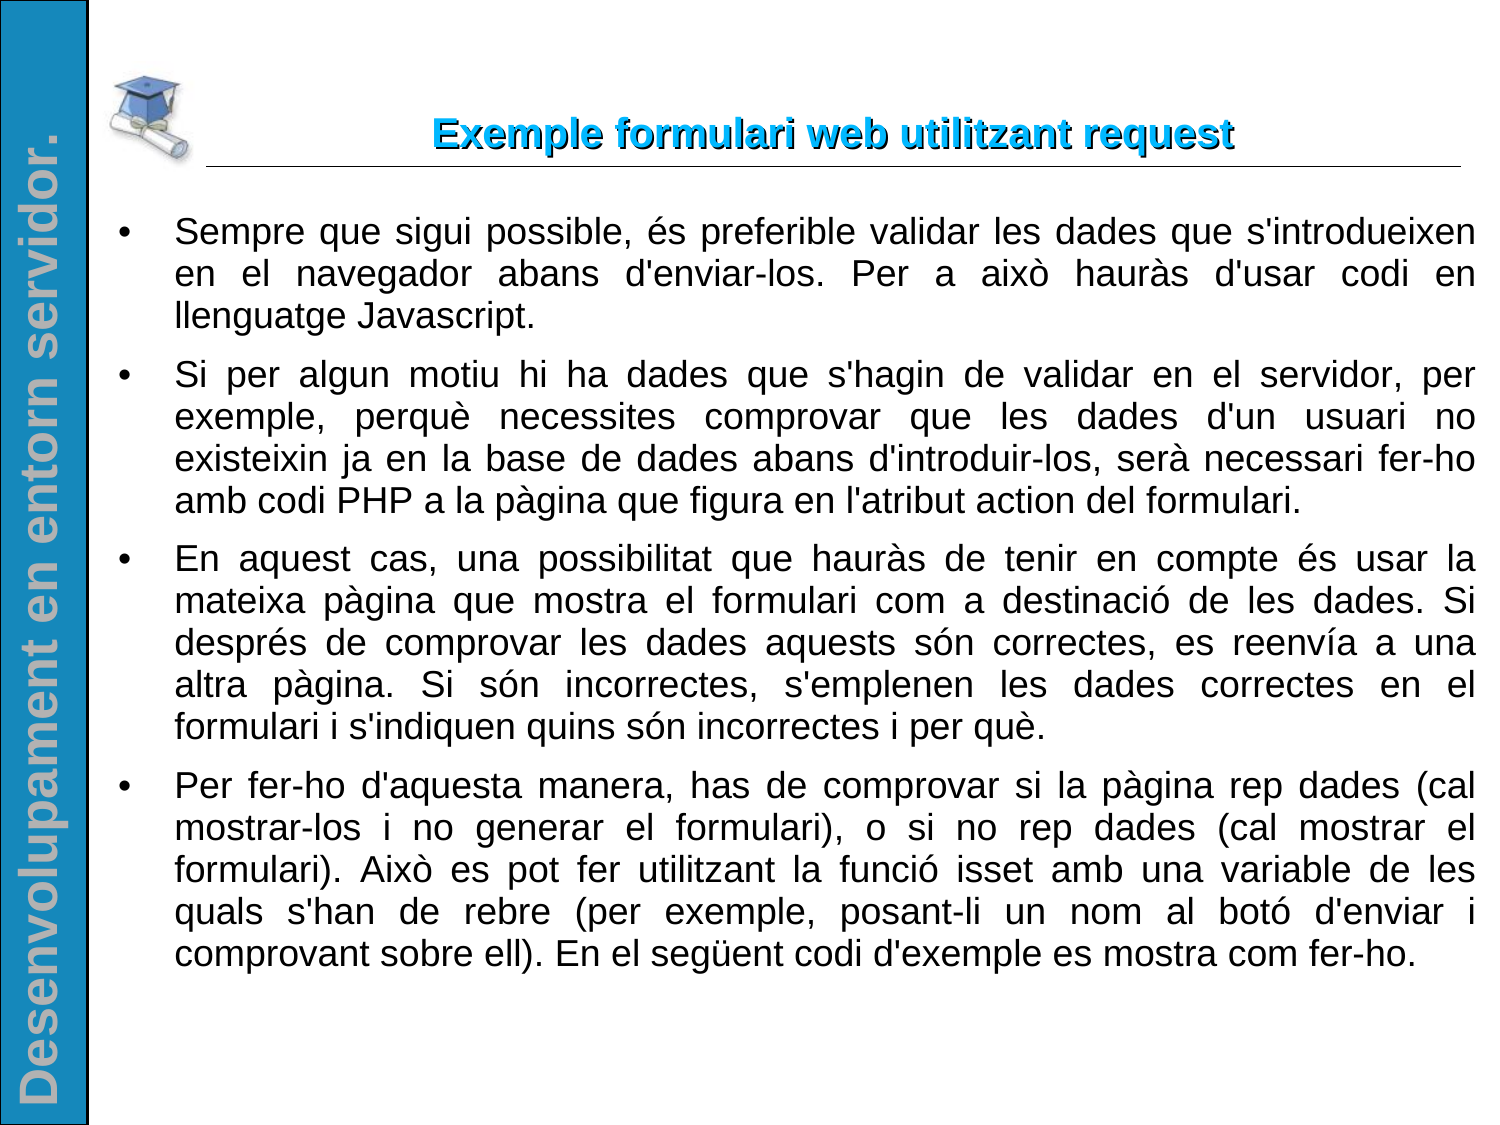

# Exemple formulari web utilitzant request
Sempre que sigui possible, és preferible validar les dades que s'introdueixen en el navegador abans d'enviar-los. Per a això hauràs d'usar codi en llenguatge Javascript.
Si per algun motiu hi ha dades que s'hagin de validar en el servidor, per exemple, perquè necessites comprovar que les dades d'un usuari no existeixin ja en la base de dades abans d'introduir-los, serà necessari fer-ho amb codi PHP a la pàgina que figura en l'atribut action del formulari.
En aquest cas, una possibilitat que hauràs de tenir en compte és usar la mateixa pàgina que mostra el formulari com a destinació de les dades. Si després de comprovar les dades aquests són correctes, es reenvía a una altra pàgina. Si són incorrectes, s'emplenen les dades correctes en el formulari i s'indiquen quins són incorrectes i per què.
Per fer-ho d'aquesta manera, has de comprovar si la pàgina rep dades (cal mostrar-los i no generar el formulari), o si no rep dades (cal mostrar el formulari). Això es pot fer utilitzant la funció isset amb una variable de les quals s'han de rebre (per exemple, posant-li un nom al botó d'enviar i comprovant sobre ell). En el següent codi d'exemple es mostra com fer-ho.